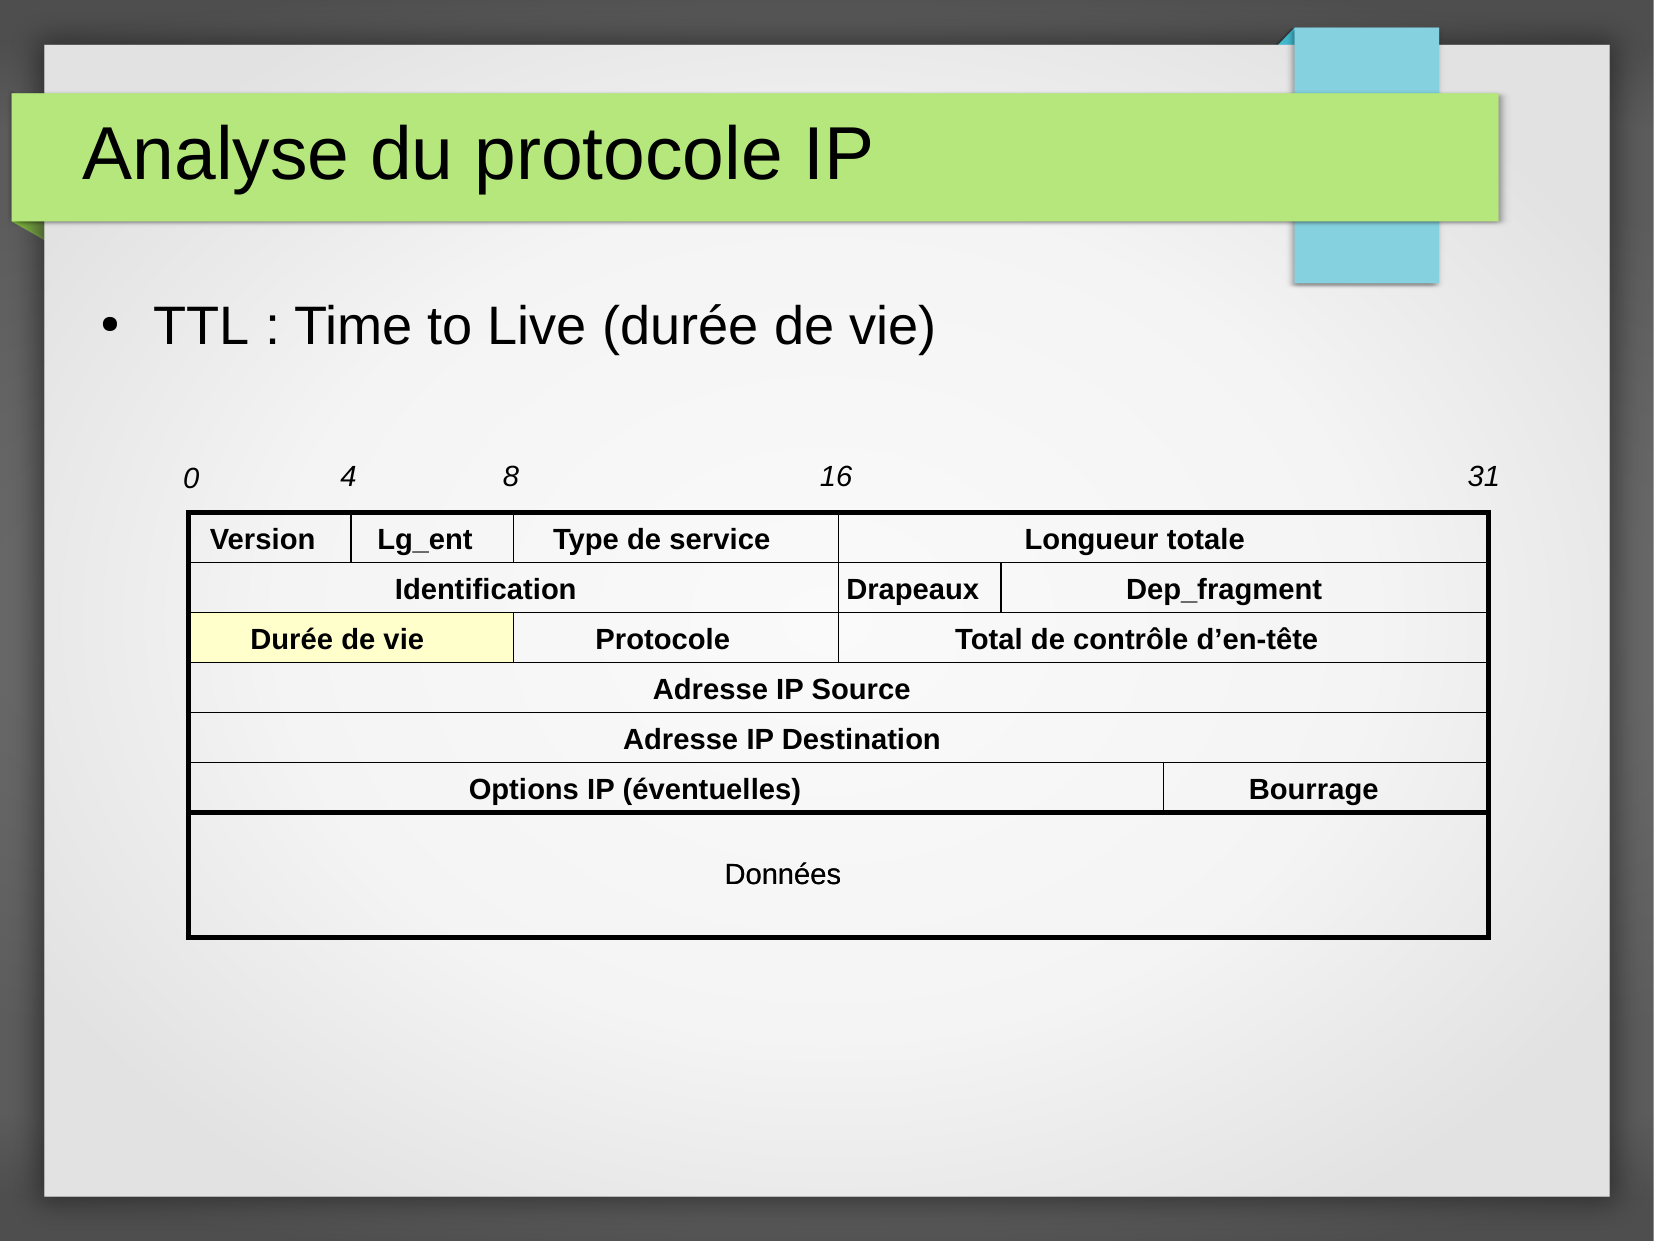

# Analyse du protocole IP
TTL : Time to Live (durée de vie)
4
8
16
31
0
Version
Lg_ent
Type de service
Longueur totale
Identification
Drapeaux
Dep_fragment
Durée de vie
Protocole
Total de contrôle d’en-tête
Adresse IP Source
Adresse IP Destination
Options IP (éventuelles)
Bourrage
Données
Données